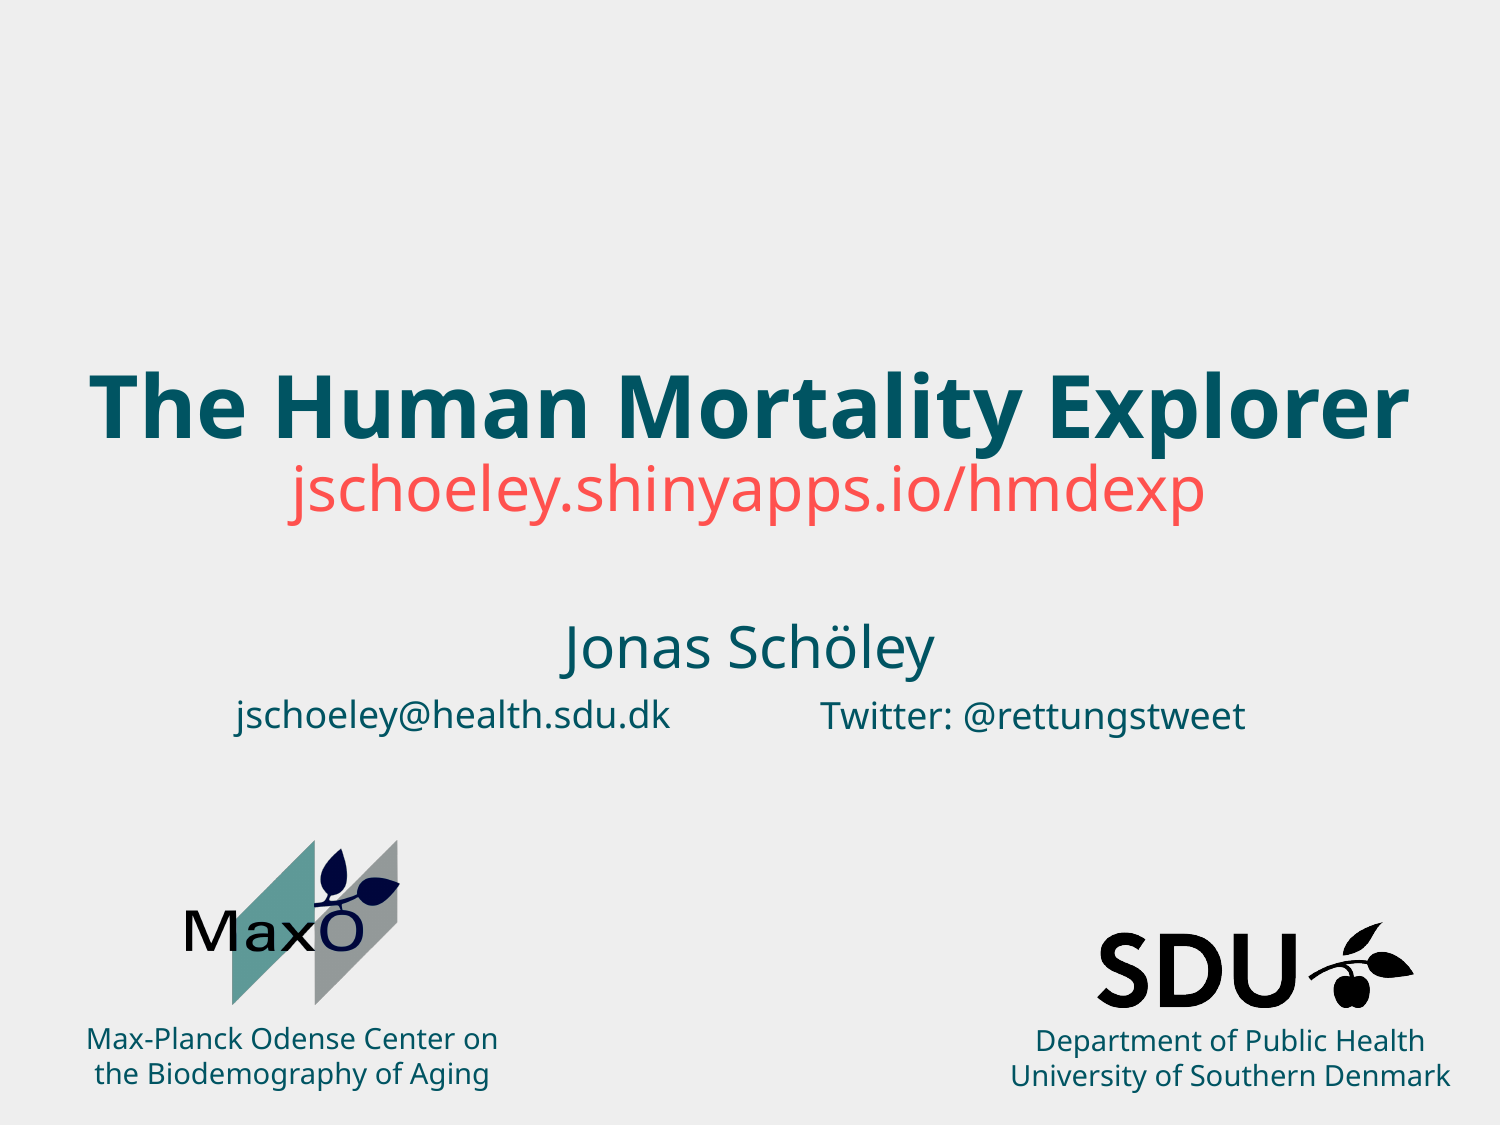

# The Human Mortality Explorer
jschoeley.shinyapps.io/hmdexp
Jonas Schöley
jschoeley@health.sdu.dk
Twitter: @rettungstweet
Max-Planck Odense Center on the Biodemography of Aging
Department of Public Health
University of Southern Denmark